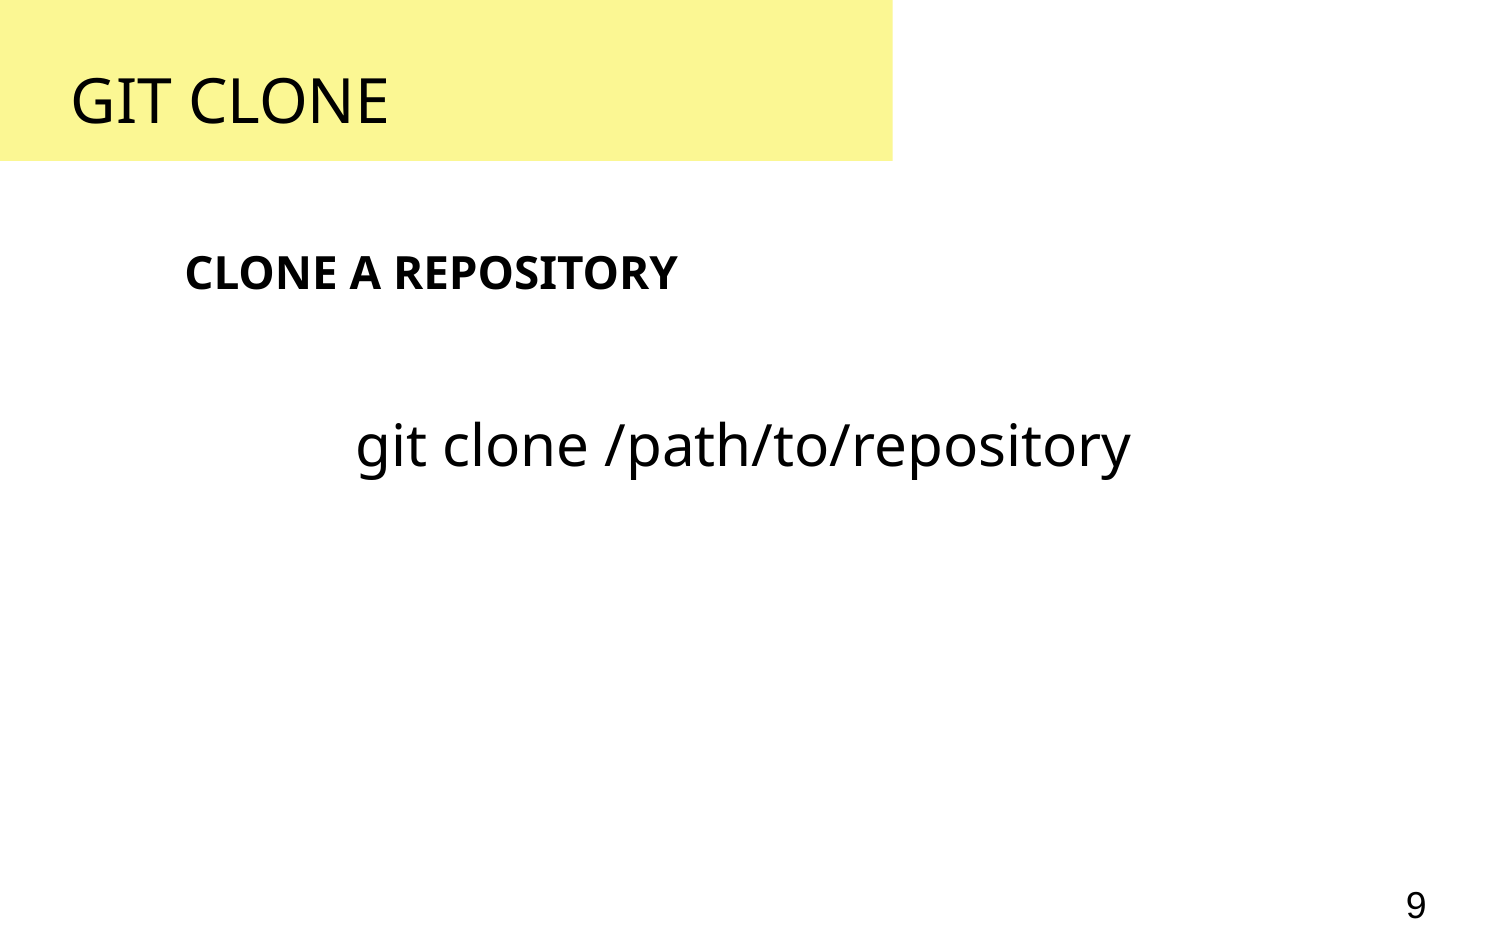

GIT CLONE
CLONE A REPOSITORY
git clone /path/to/repository